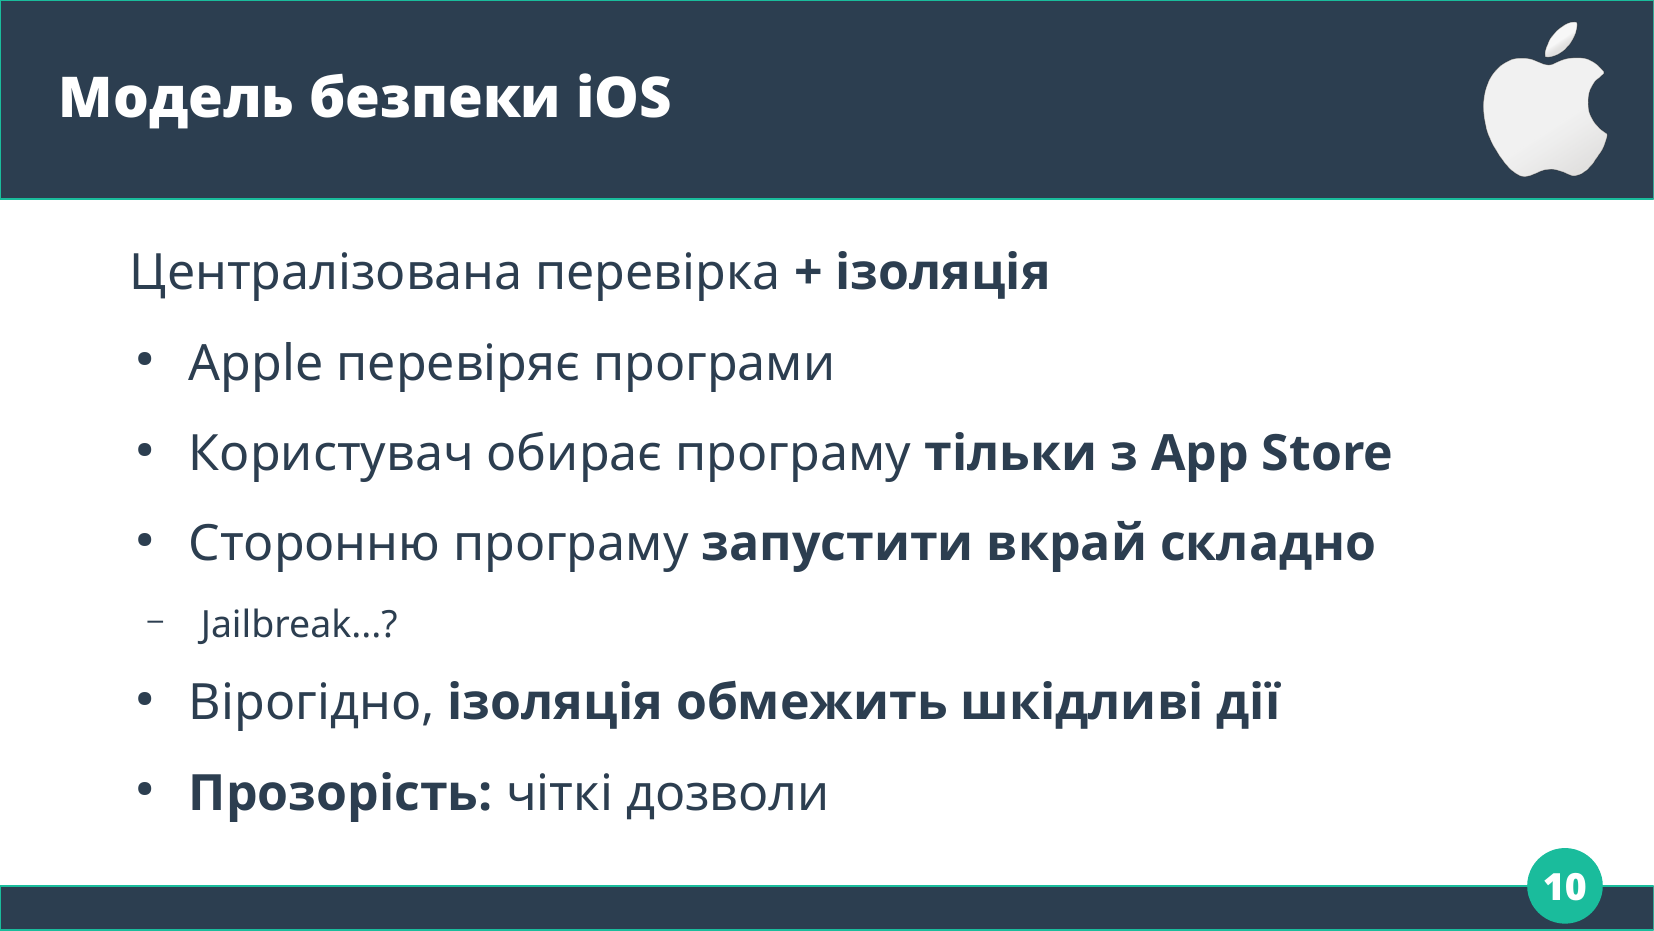

# Модель безпеки iOS
Централізована перевірка + ізоляція
Apple перевіряє програми
Користувач обирає програму тільки з App Store
Сторонню програму запустити вкрай складно
Jailbreak...?
Вірогідно, ізоляція обмежить шкідливі дії
Прозорість: чіткі дозволи
10